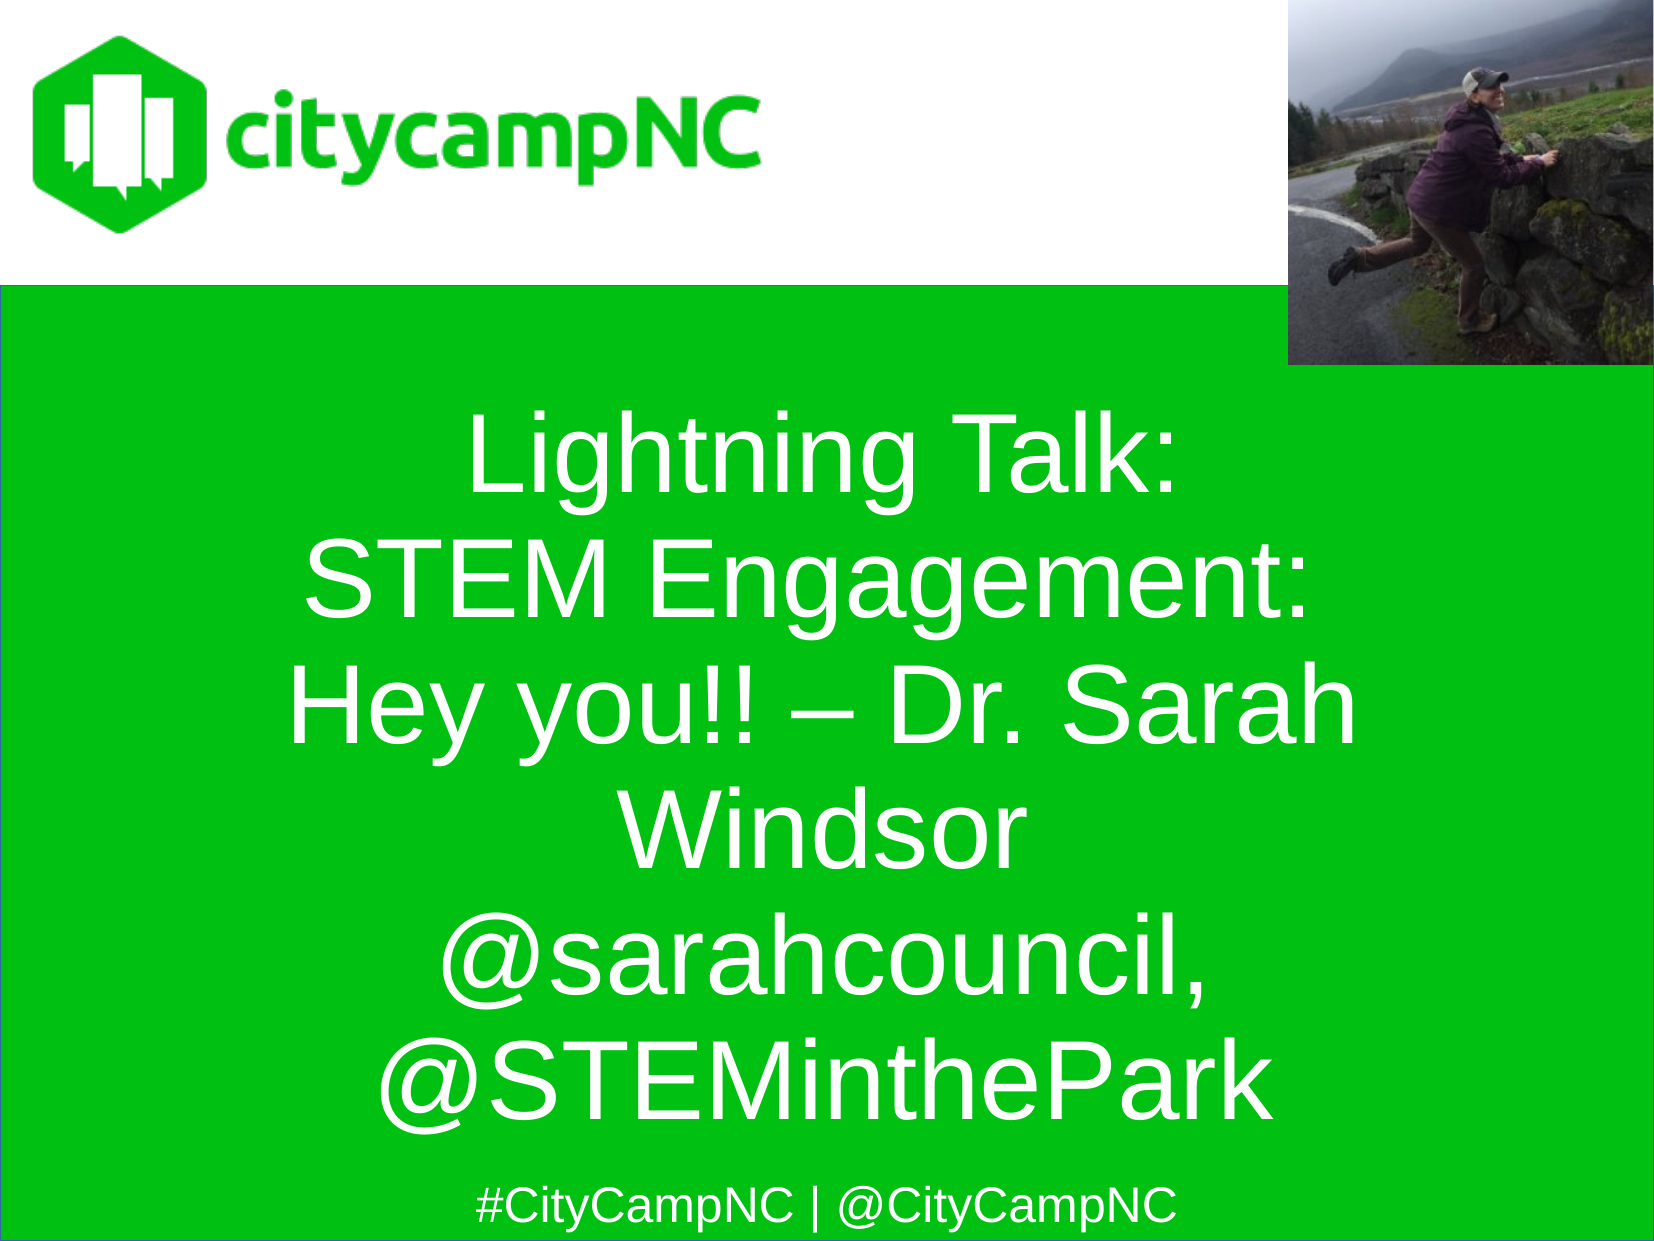

# Lightning Talk:
STEM Engagement:
Hey you!! – Dr. Sarah Windsor
@sarahcouncil, @STEMinthePark